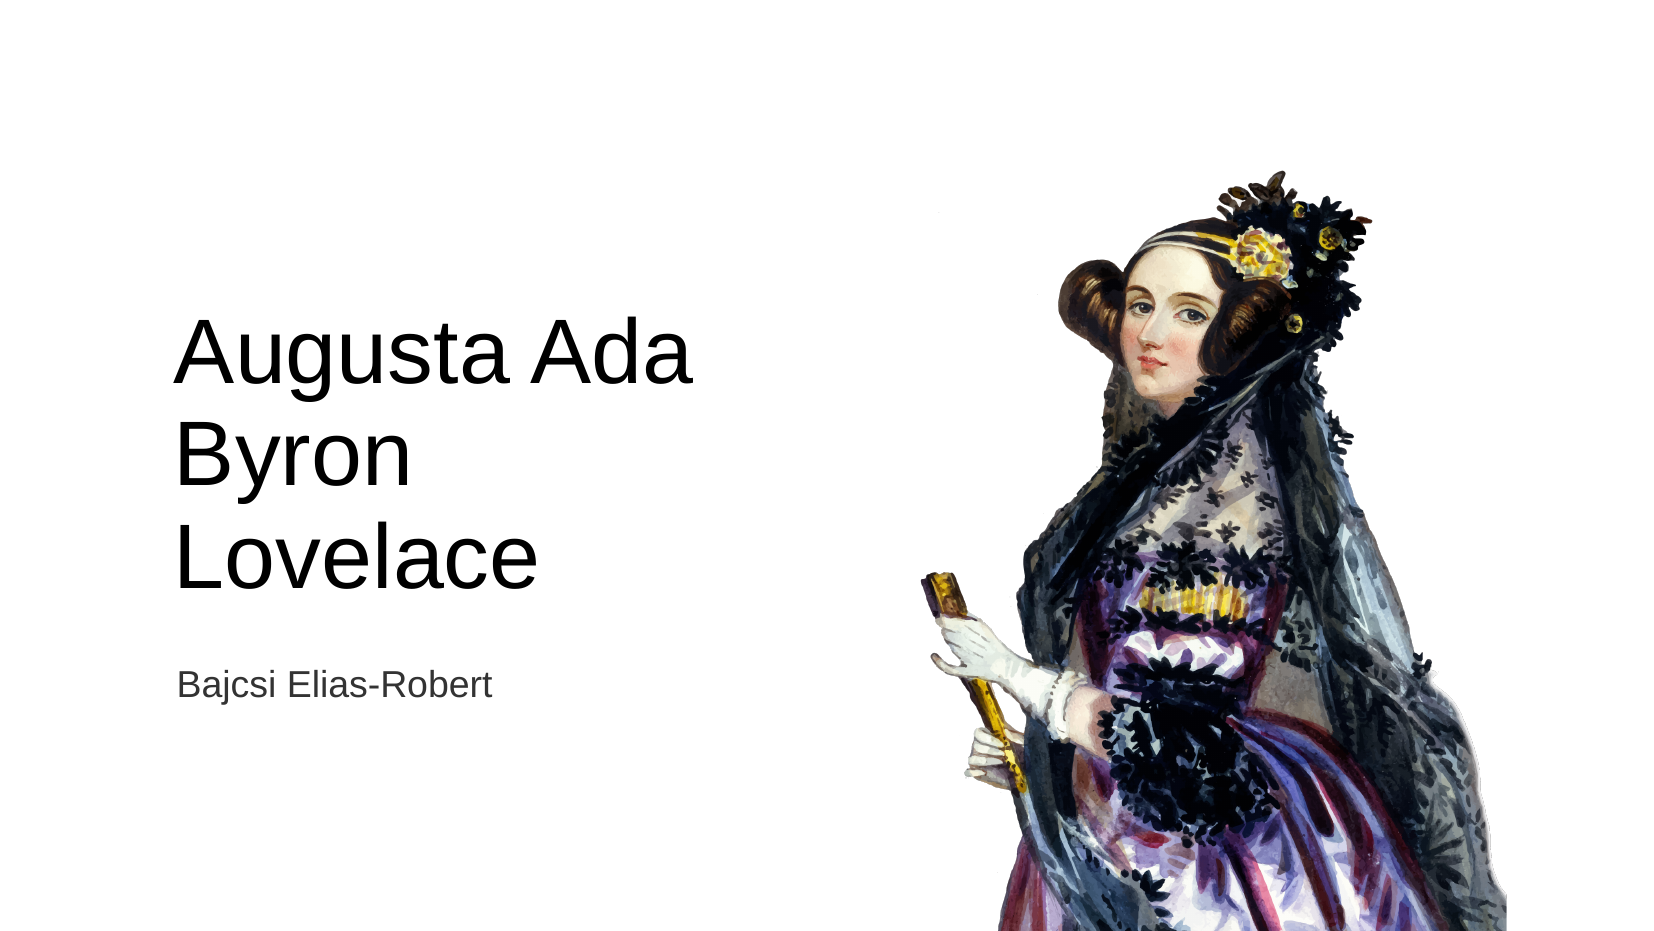

# Augusta Ada Byron Lovelace
Bajcsi Elias-Robert